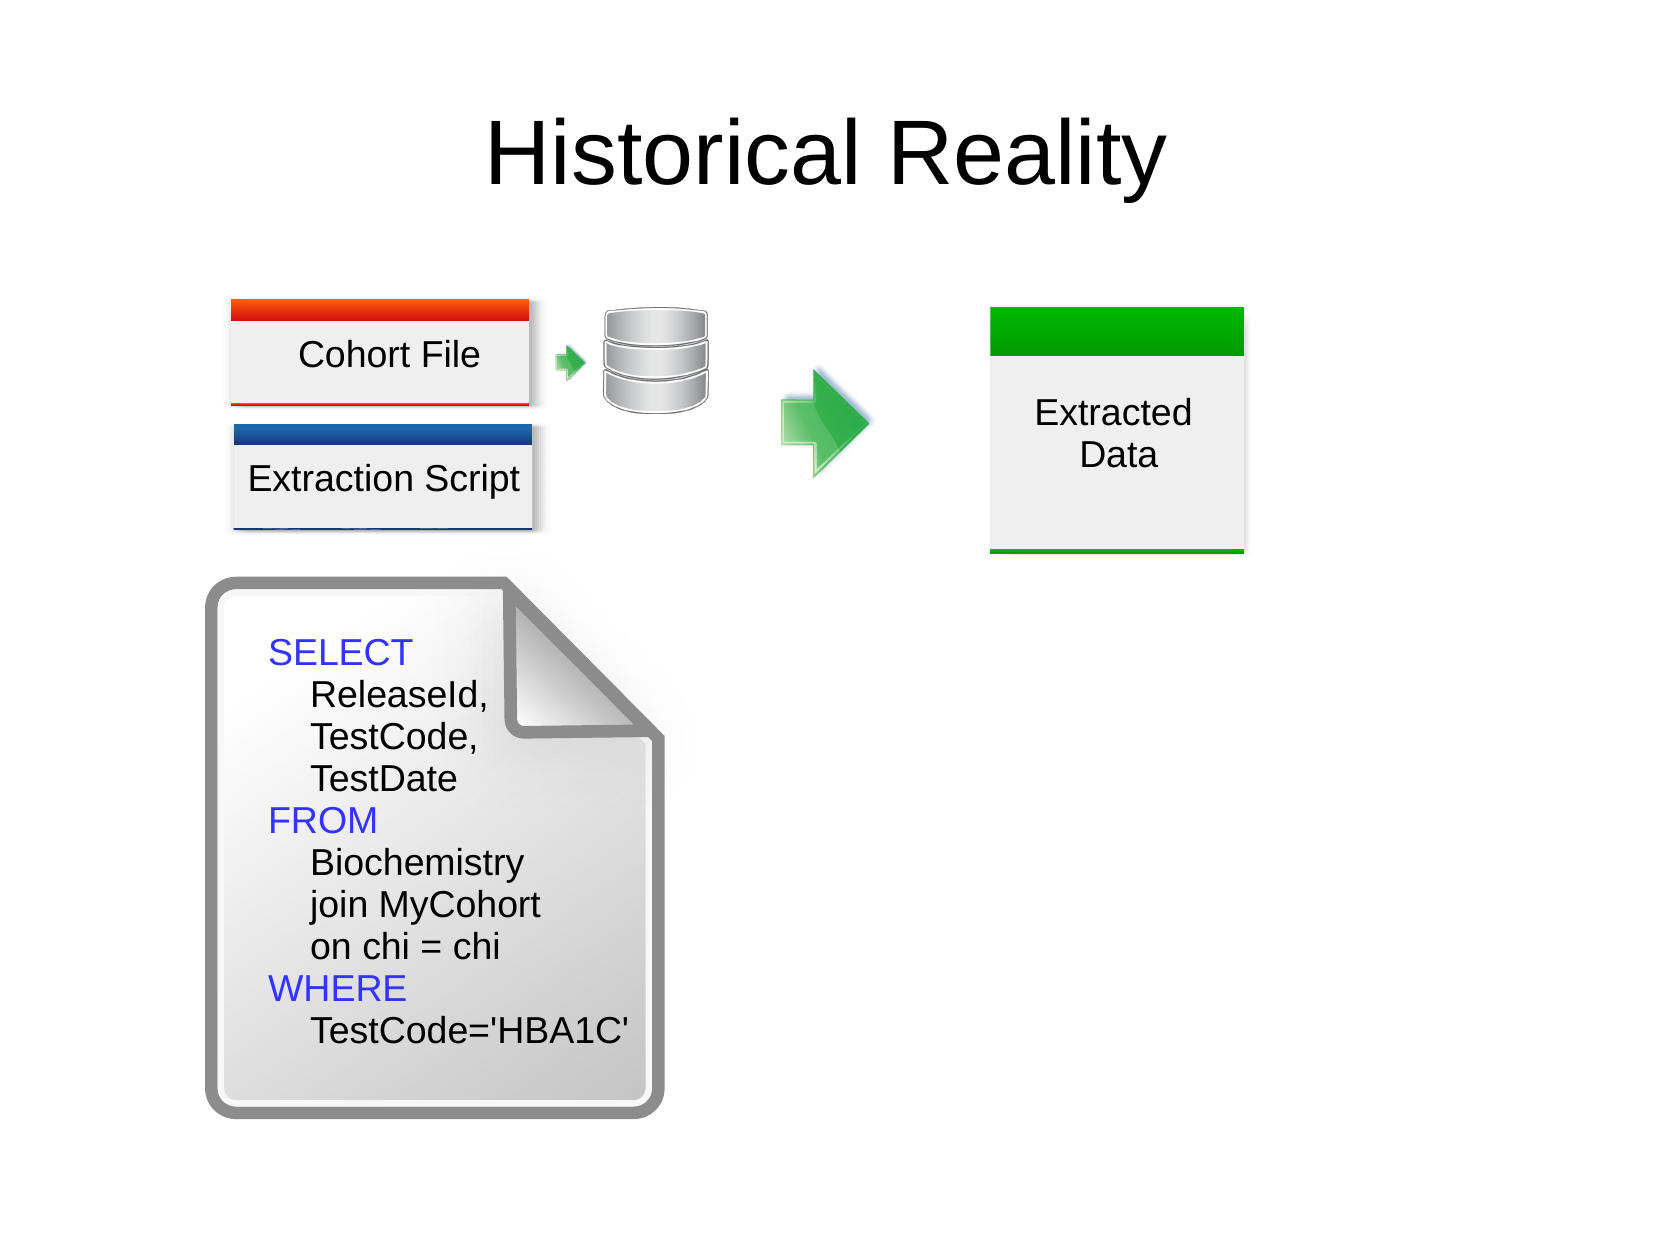

# Historical Reality
Cohort File
Extracted
Data
Extraction Script
 SELECT
 ReleaseId,
 TestCode,
 TestDate
 FROM
 Biochemistry
 join MyCohort
 on chi = chi
 WHERE
 TestCode='HBA1C'